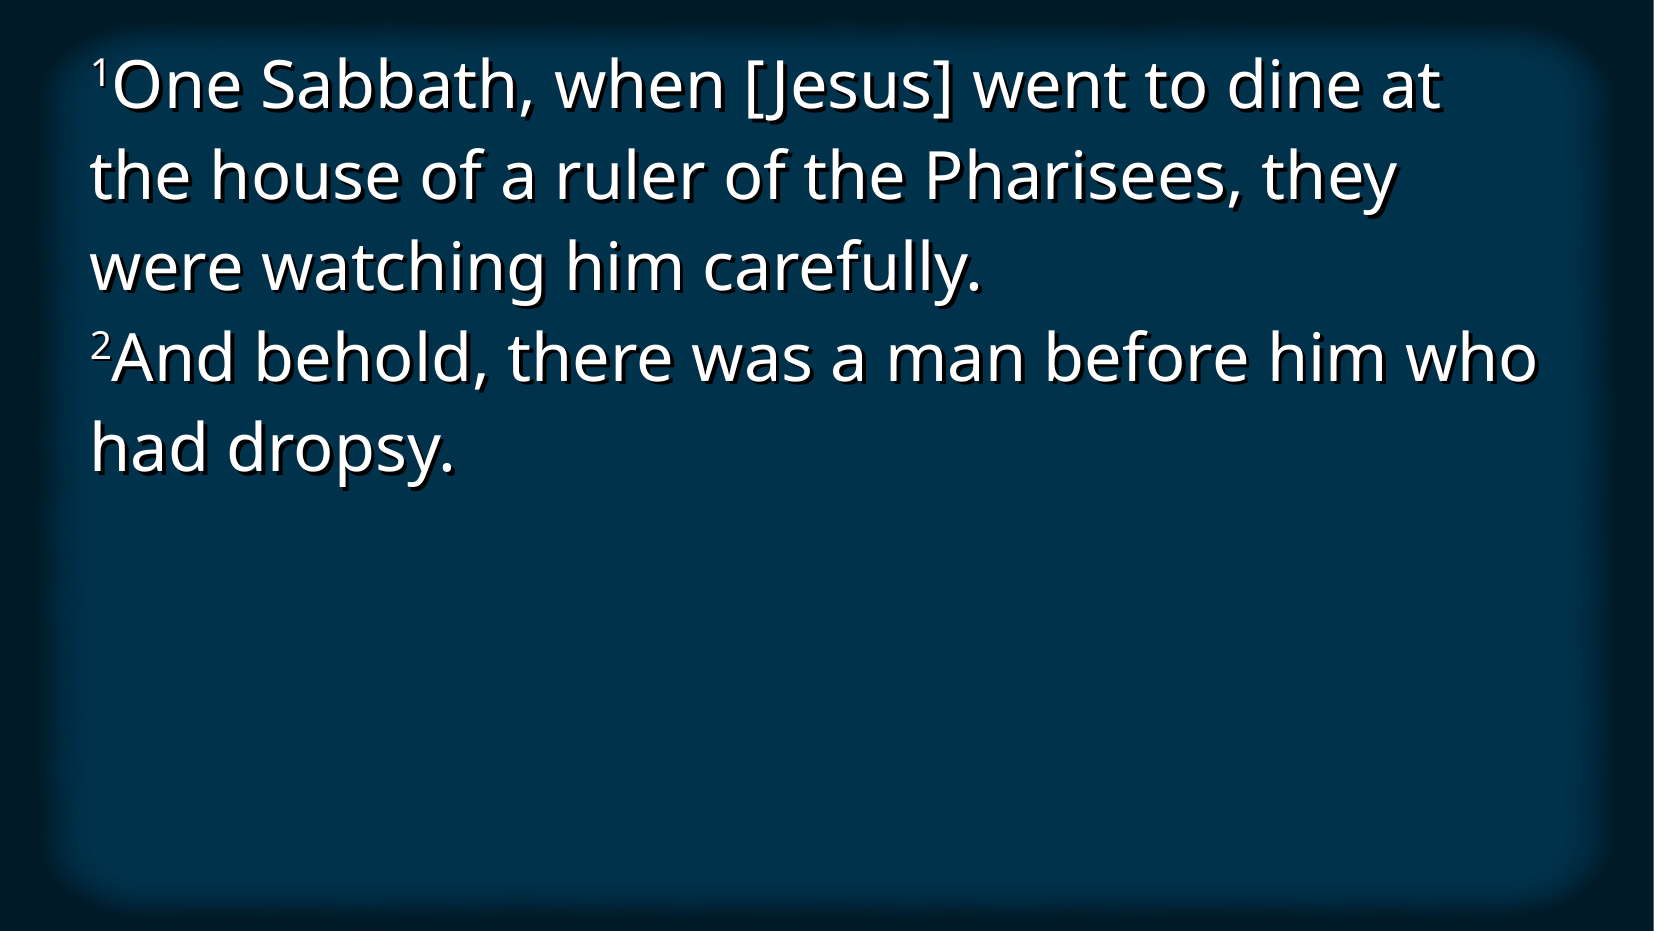

1One Sabbath, when [Jesus] went to dine at the house of a ruler of the Pharisees, they were watching him carefully.
2And behold, there was a man before him who had dropsy.